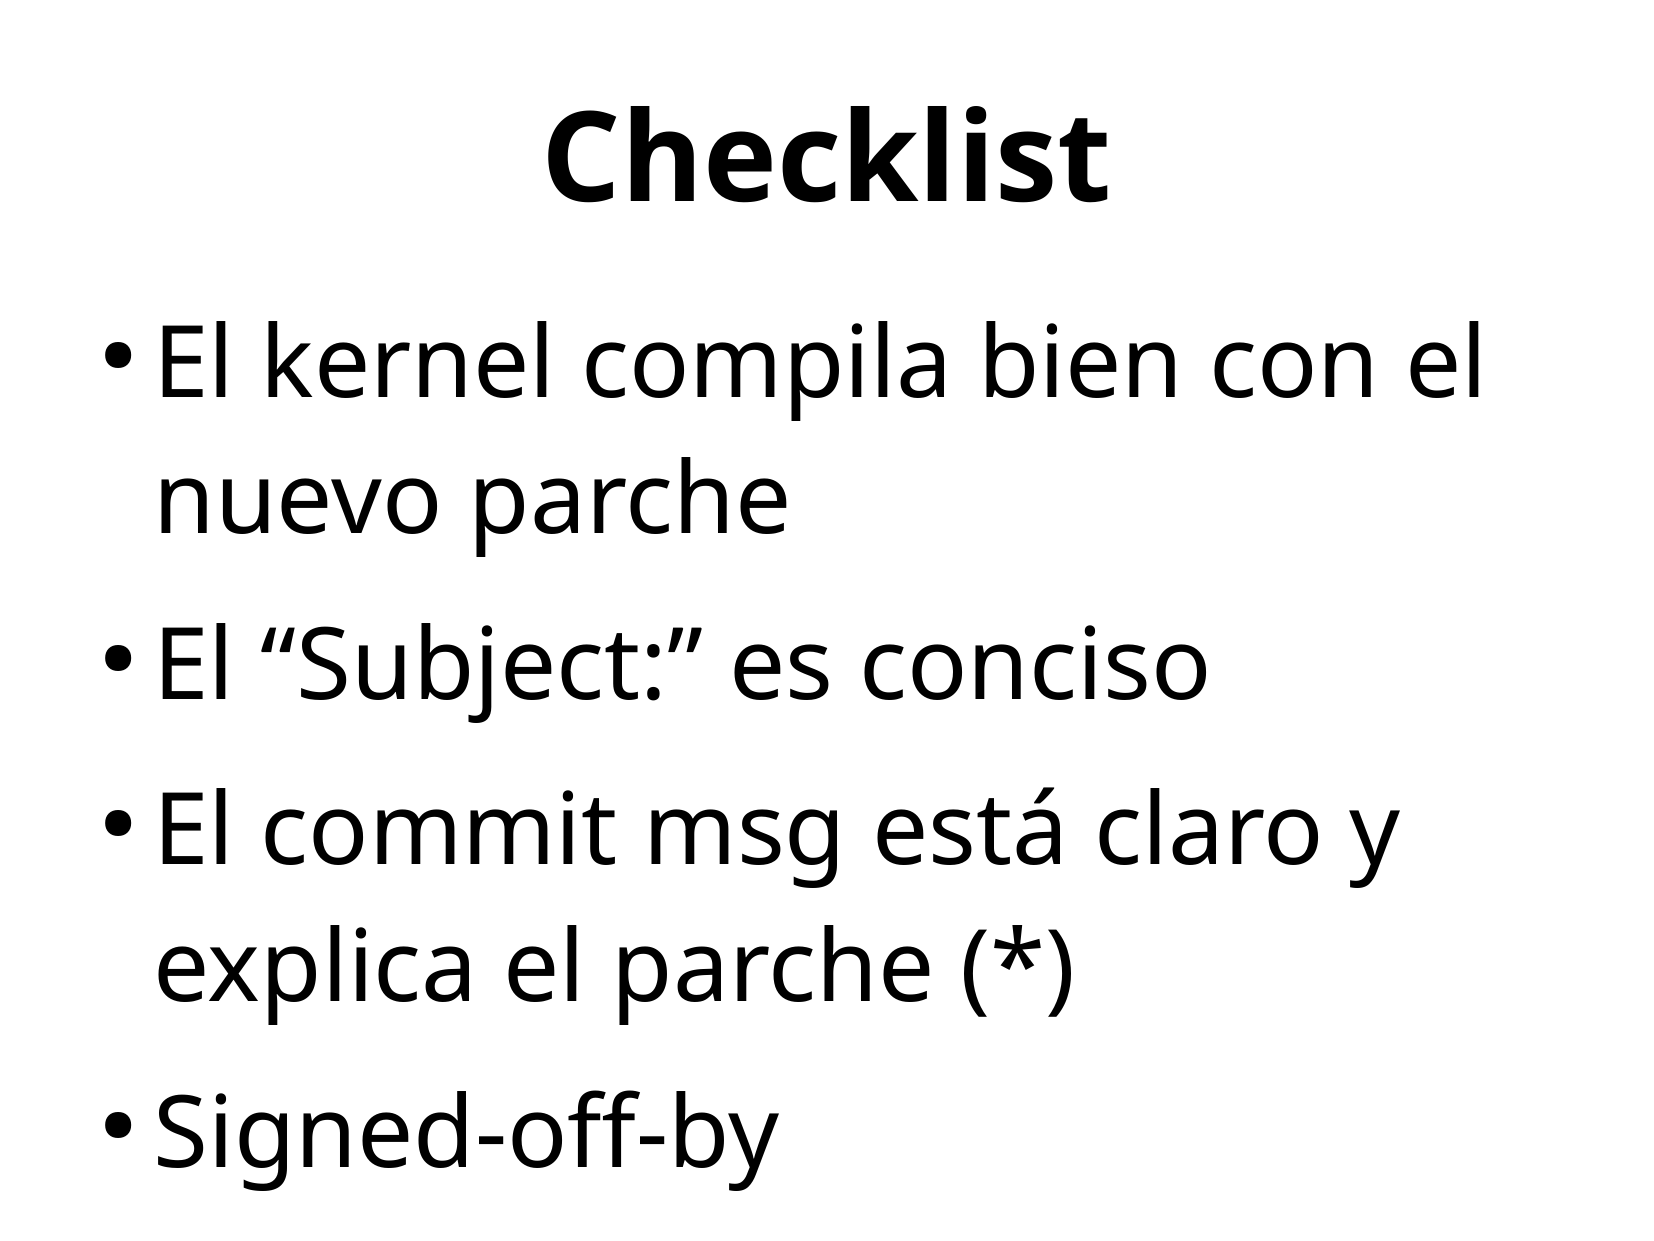

# Checklist
El kernel compila bien con el nuevo parche
El “Subject:” es conciso
El commit msg está claro y explica el parche (*)
Signed-off-by